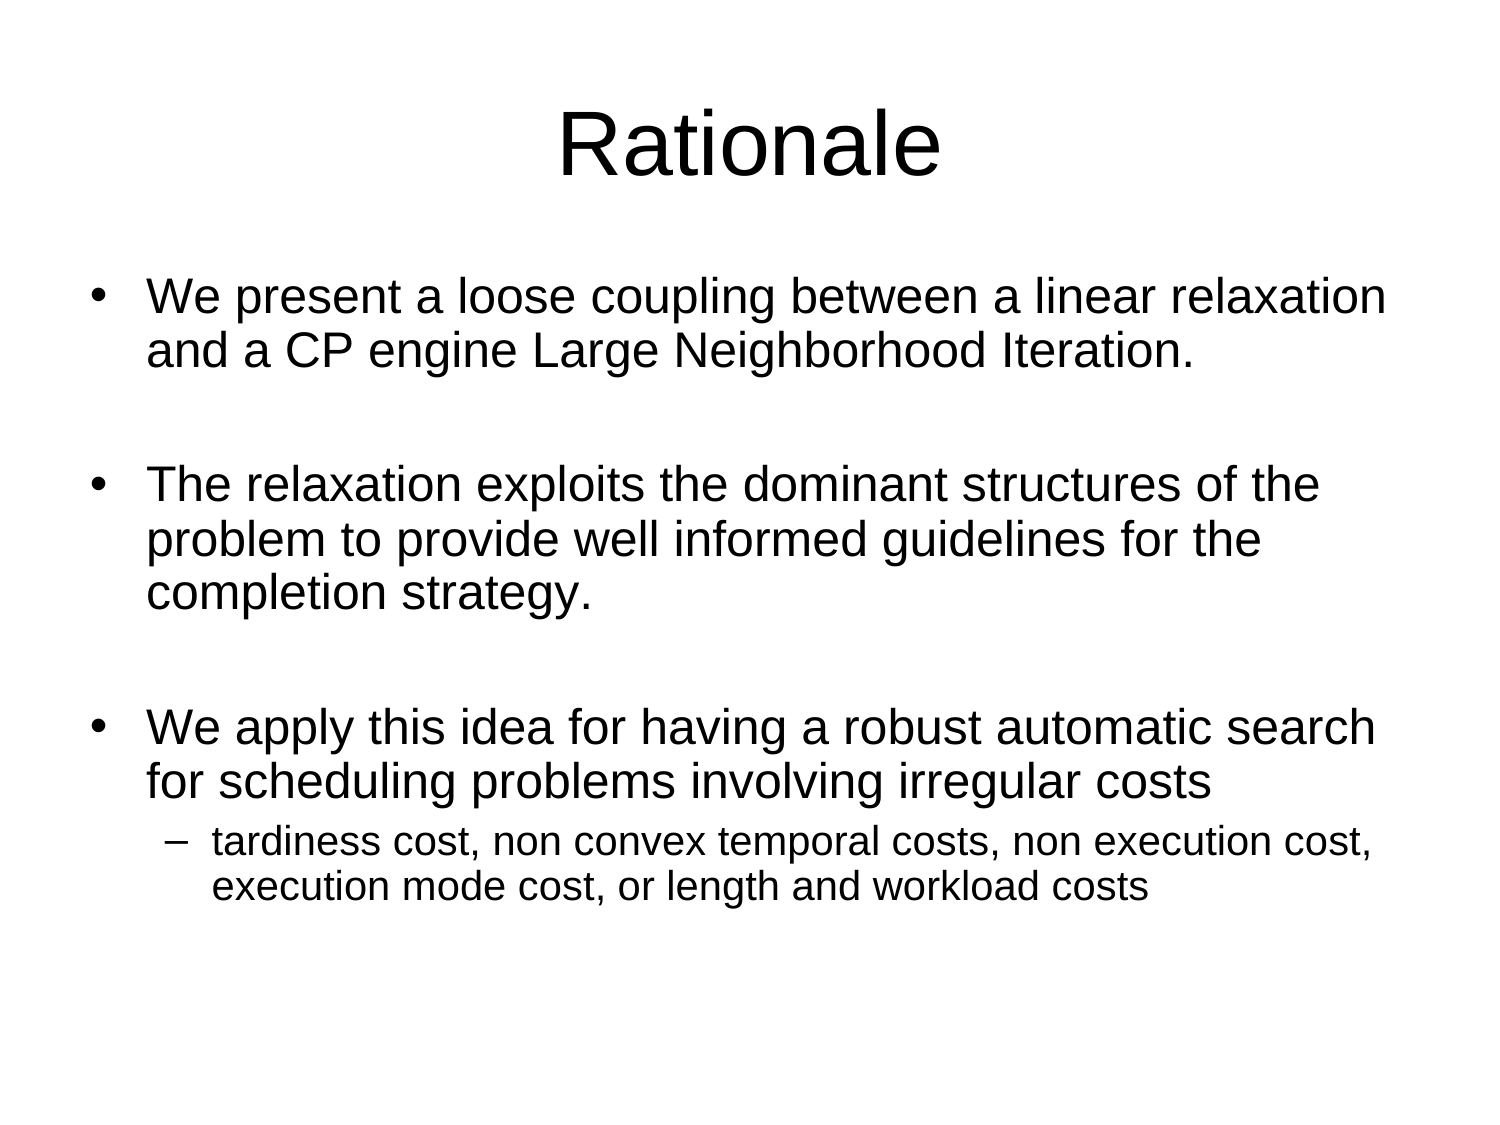

# Rationale
We present a loose coupling between a linear relaxation and a CP engine Large Neighborhood Iteration.
The relaxation exploits the dominant structures of the problem to provide well informed guidelines for the completion strategy.
We apply this idea for having a robust automatic search for scheduling problems involving irregular costs
tardiness cost, non convex temporal costs, non execution cost, execution mode cost, or length and workload costs